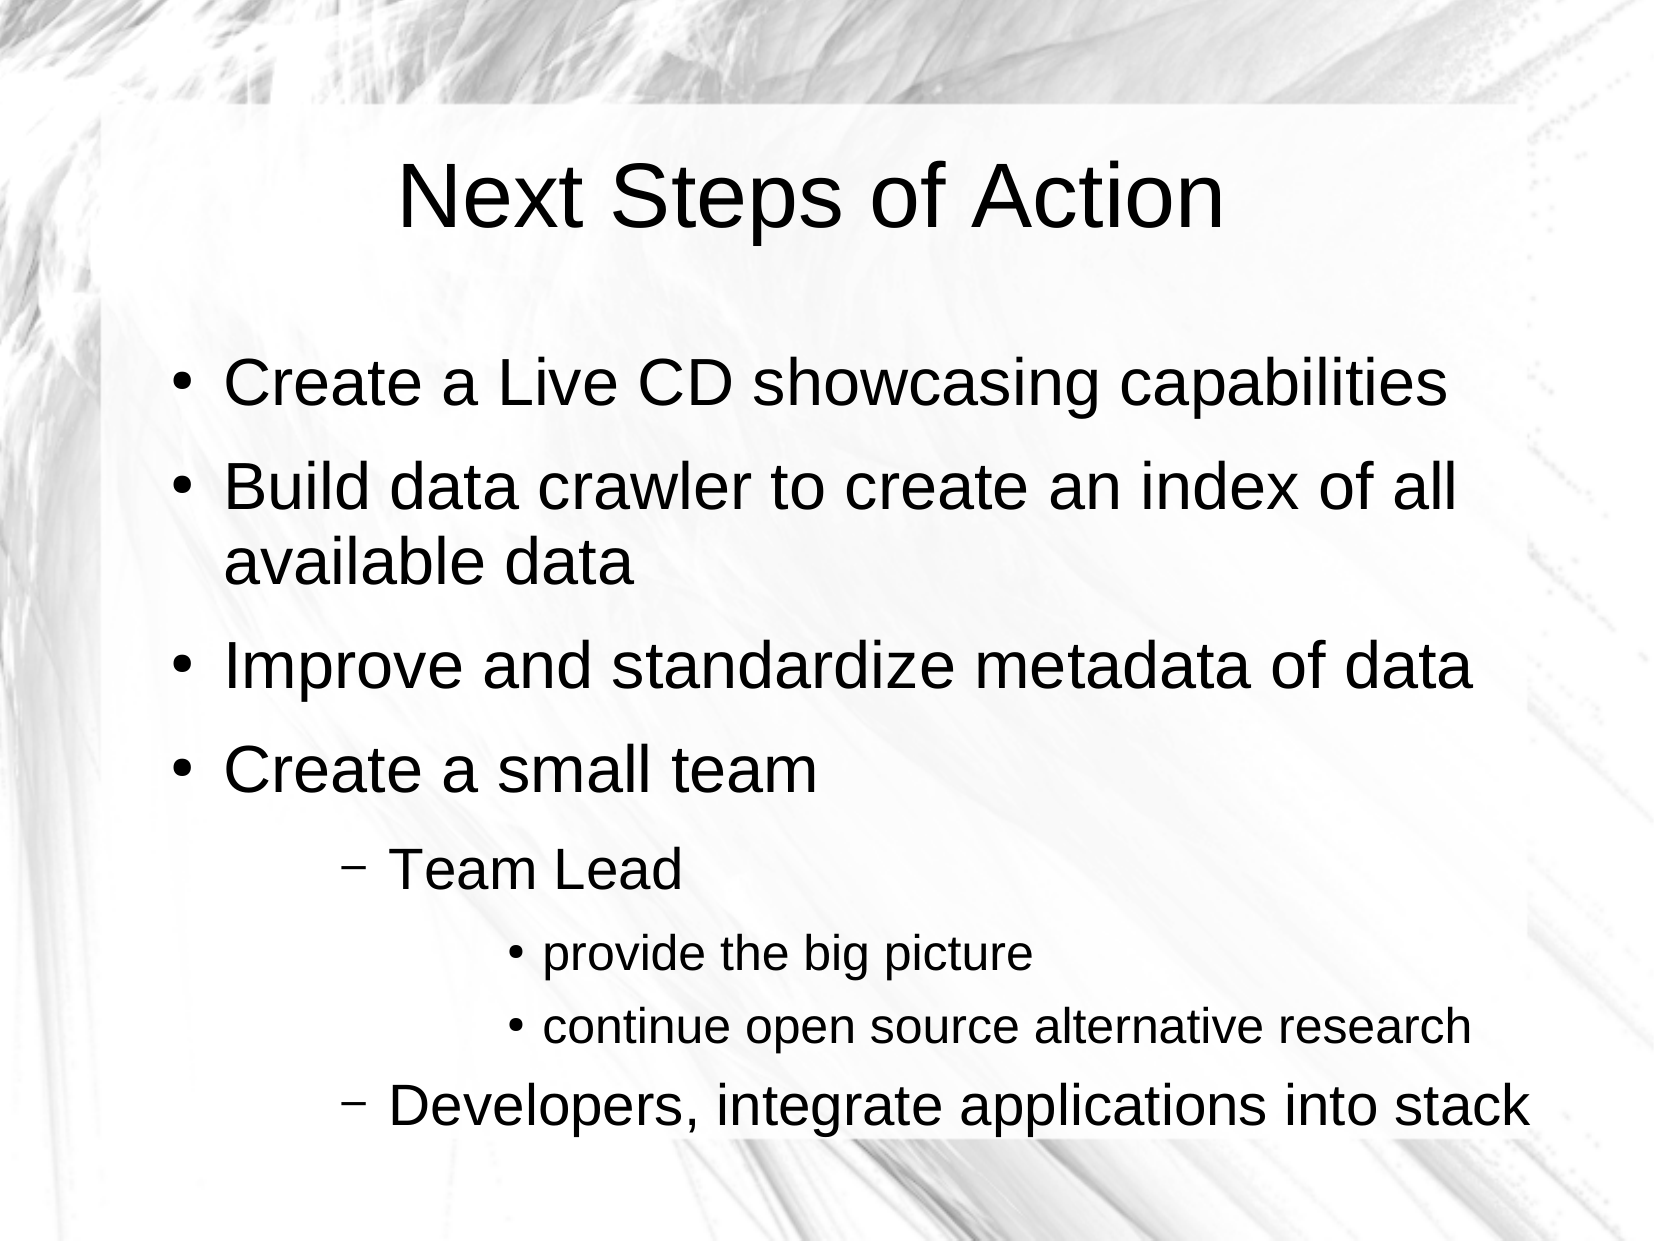

# Next Steps of Action
Create a Live CD showcasing capabilities
Build data crawler to create an index of all available data
Improve and standardize metadata of data
Create a small team
Team Lead
provide the big picture
continue open source alternative research
Developers, integrate applications into stack